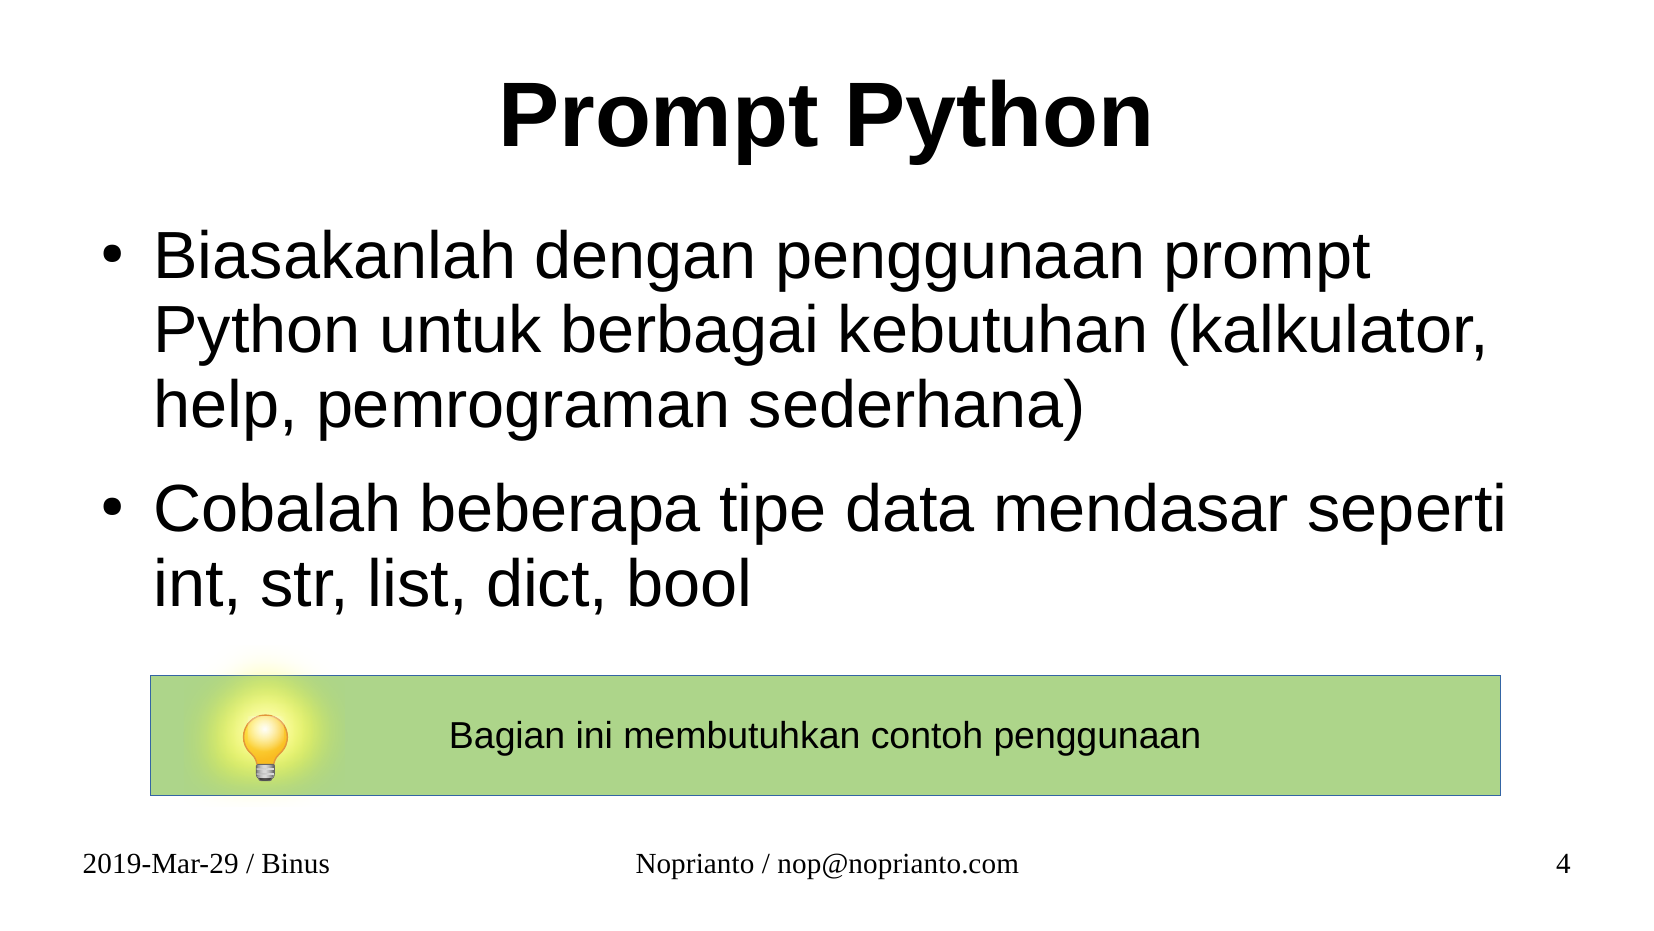

# Prompt Python
Biasakanlah dengan penggunaan prompt Python untuk berbagai kebutuhan (kalkulator, help, pemrograman sederhana)
Cobalah beberapa tipe data mendasar seperti int, str, list, dict, bool
Bagian ini membutuhkan contoh penggunaan
2019-Mar-29 / Binus
Noprianto / nop@noprianto.com
4